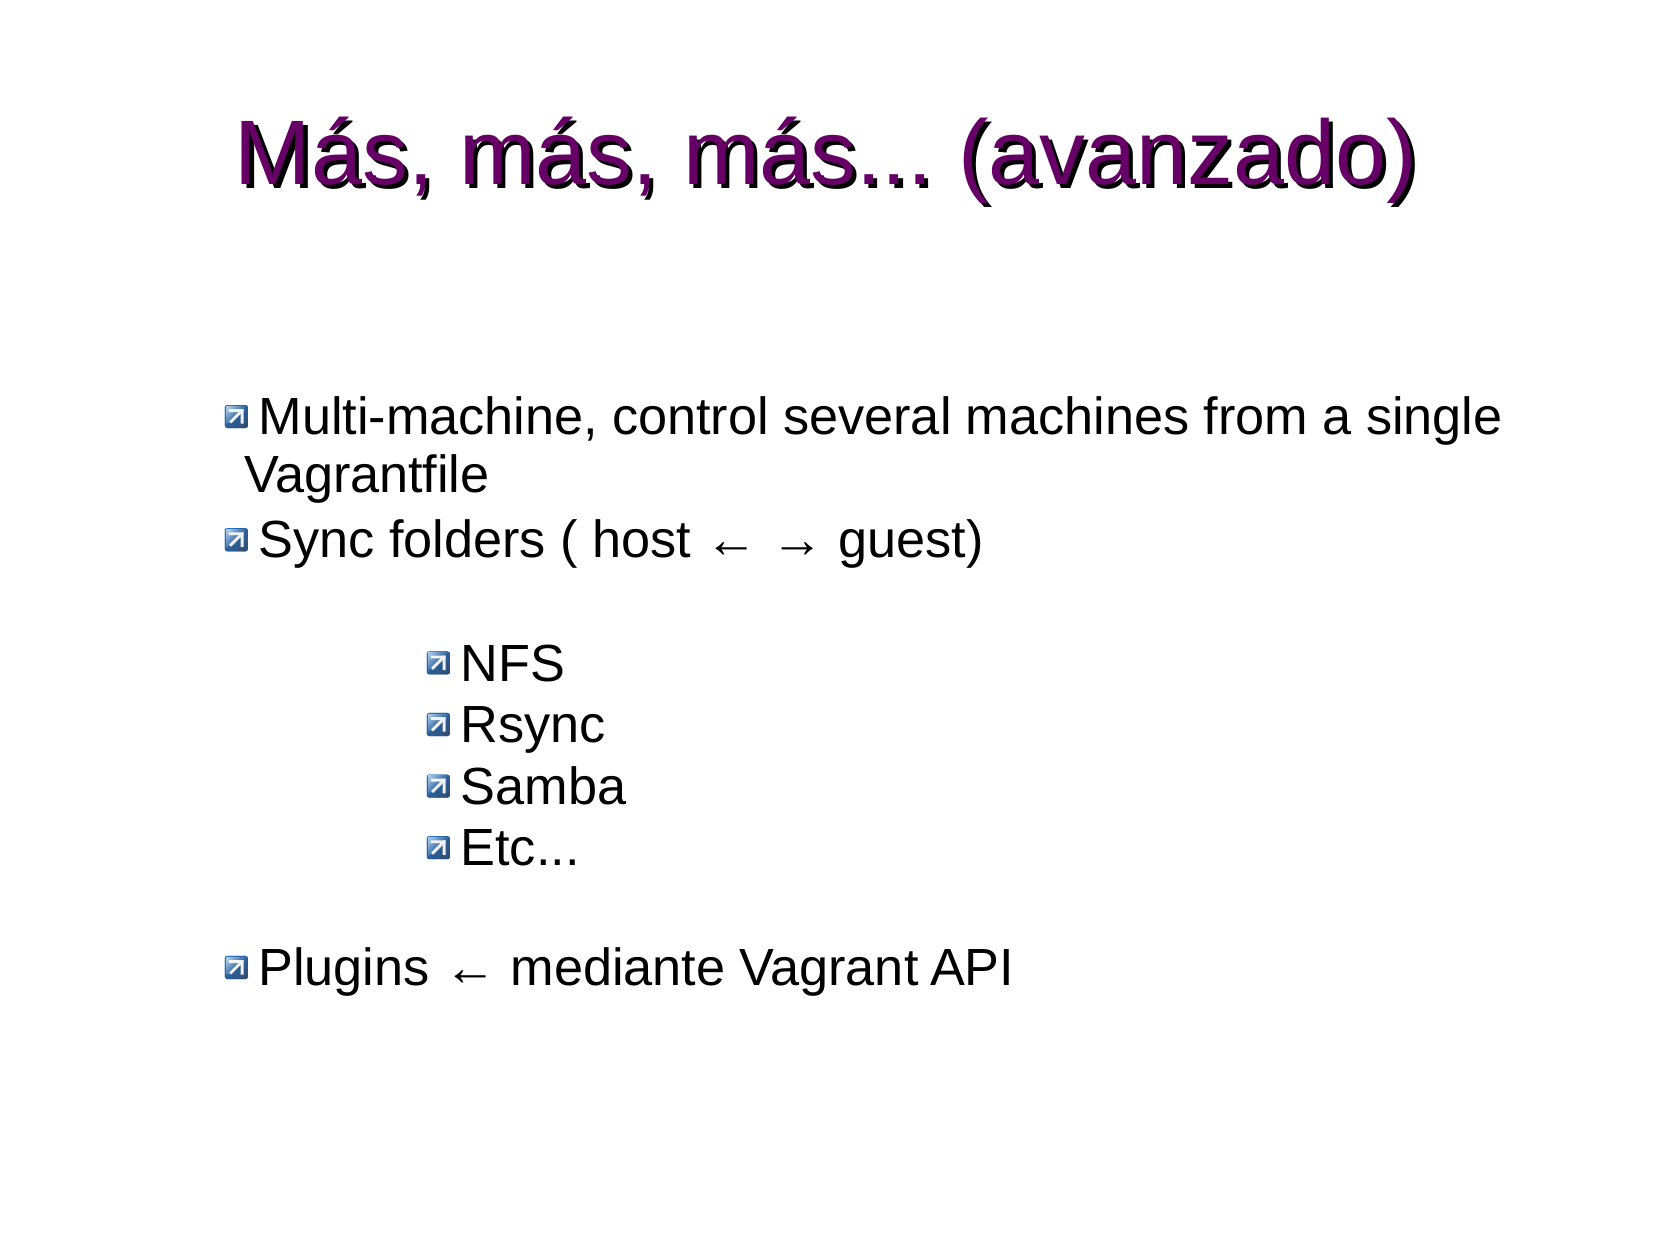

# Más, más, más... (avanzado)
 Multi-machine, control several machines from a single Vagrantfile
 Sync folders ( host ← → guest)
 NFS
 Rsync
 Samba
 Etc...
 Plugins ← mediante Vagrant API